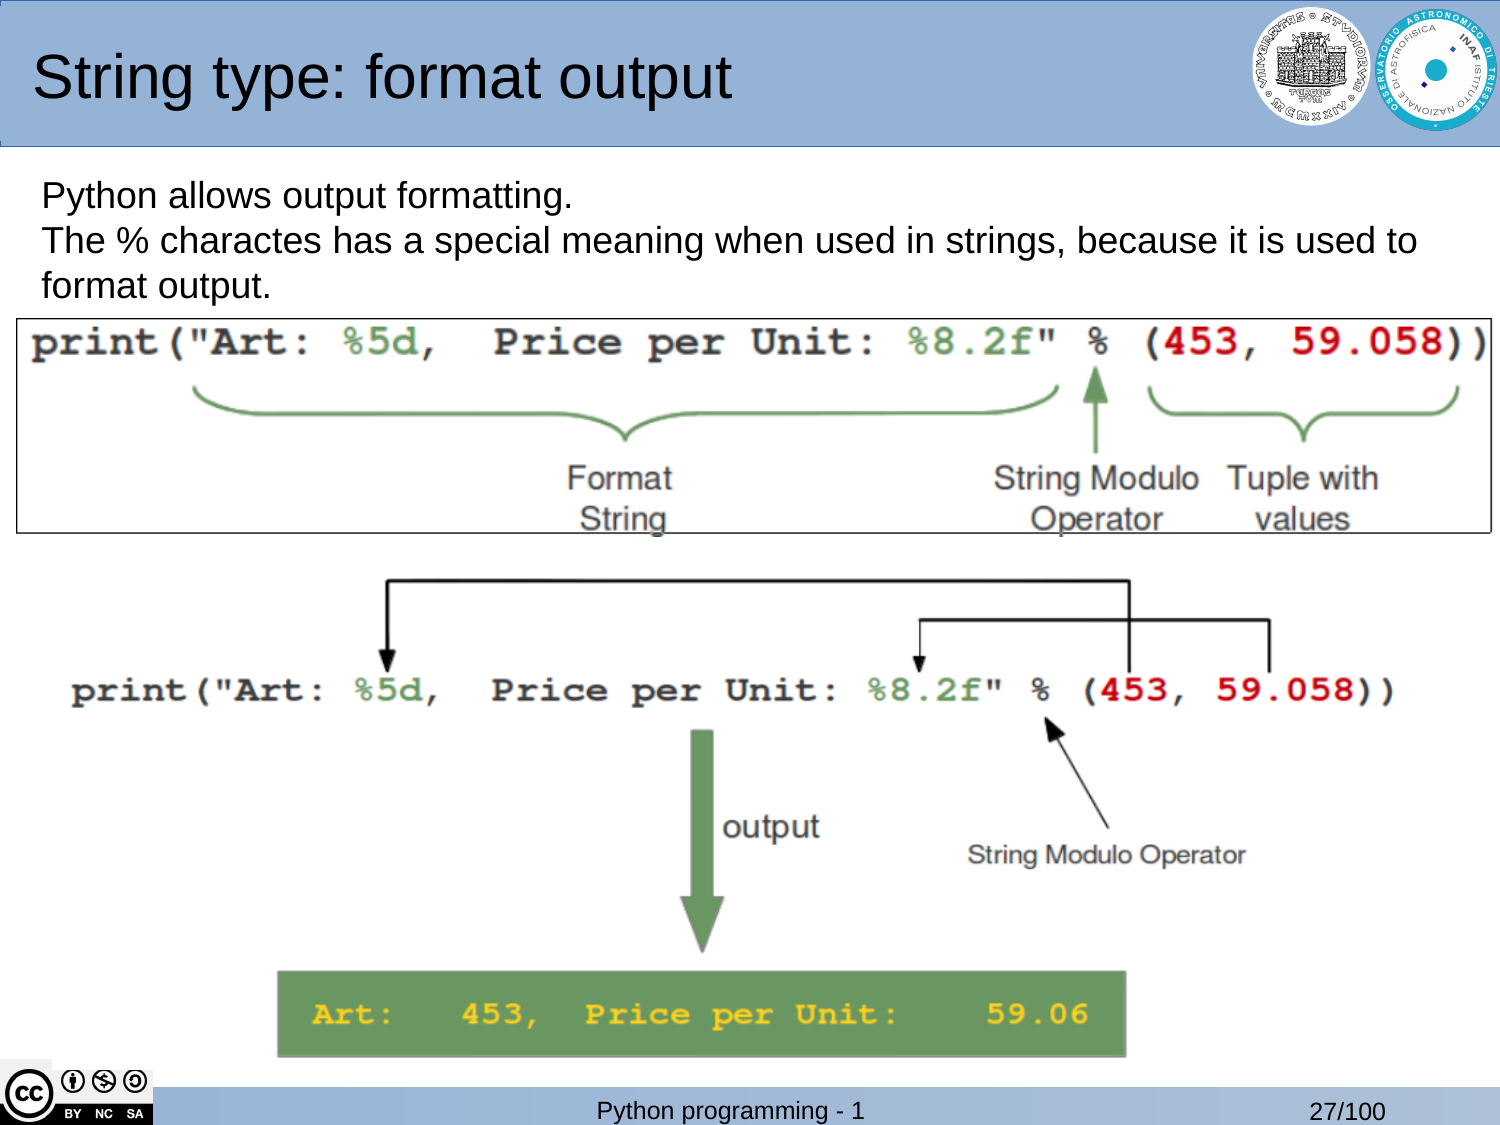

String type: format output
# Python allows output formatting.
The % charactes has a special meaning when used in strings, because it is used to format output.